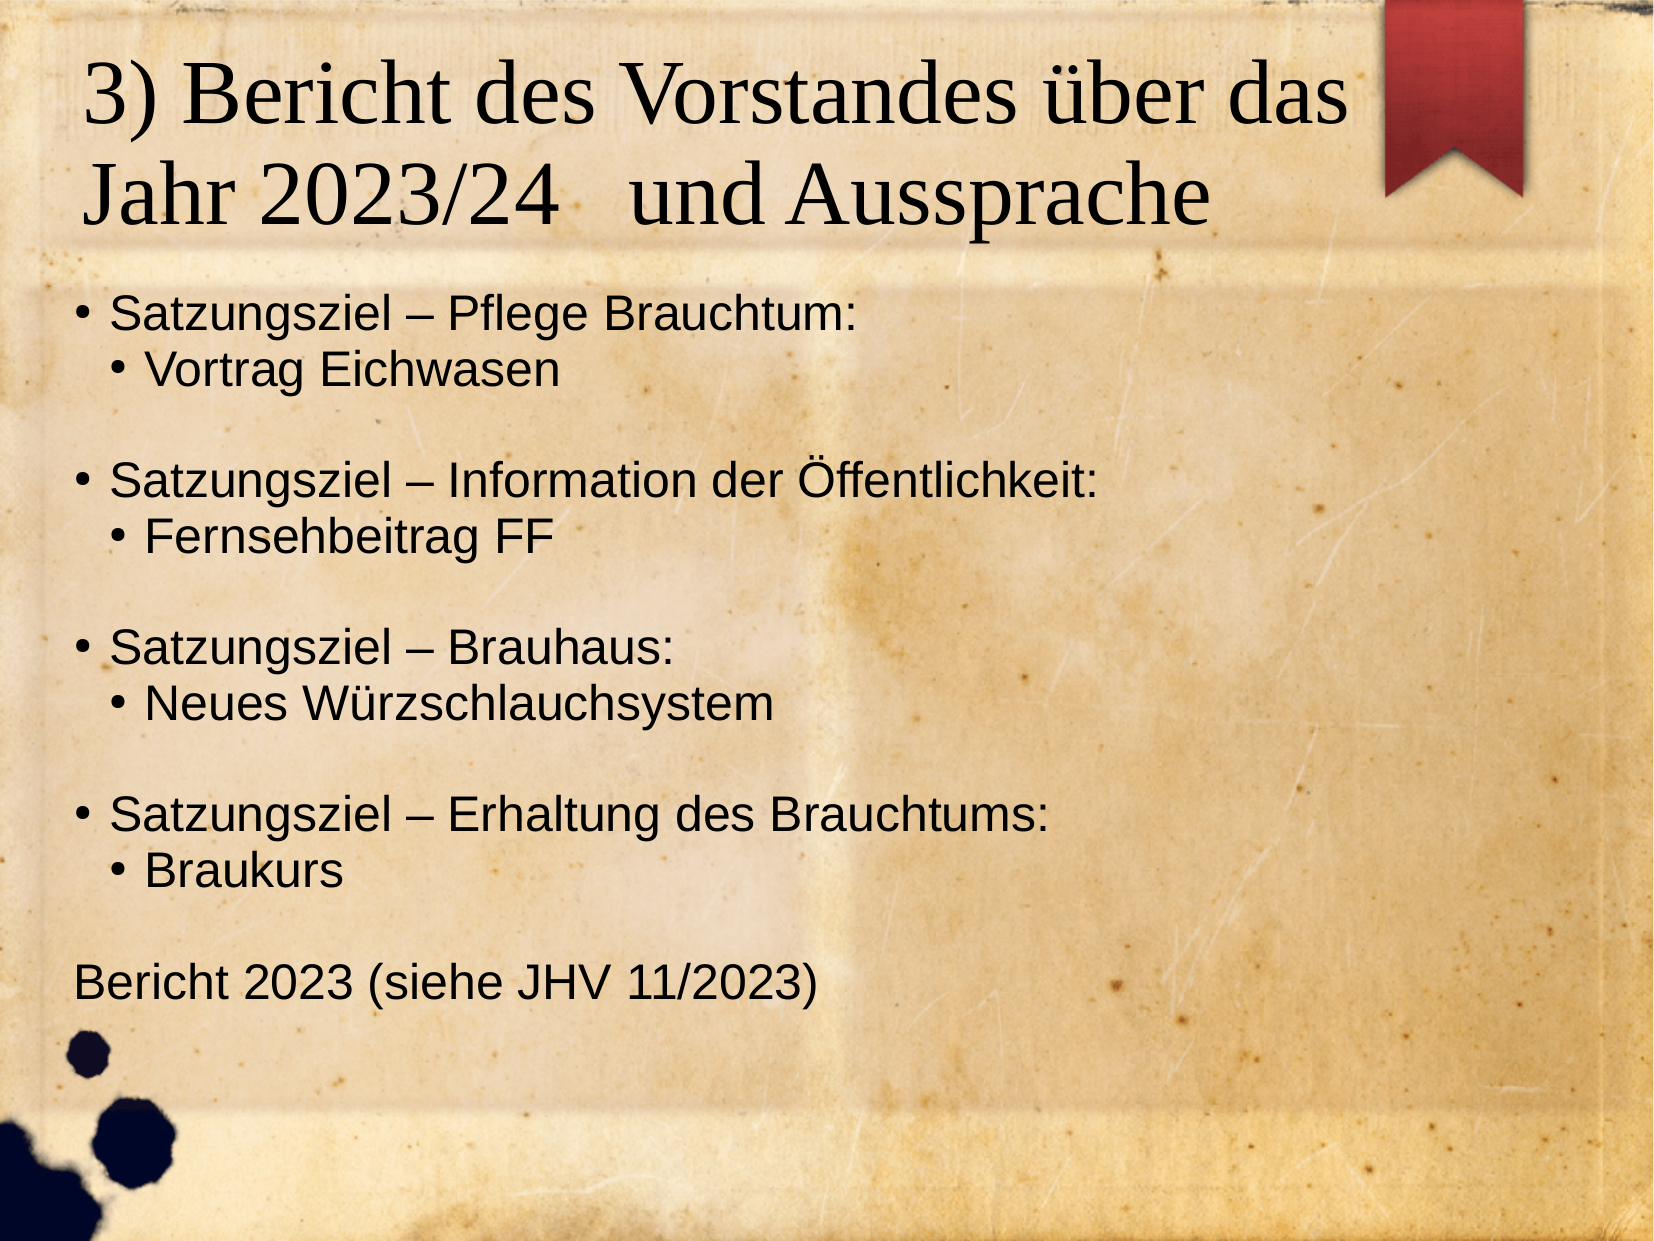

# 3) Bericht des Vorstandes über das Jahr 2023/24 und Aussprache
Satzungsziel – Pflege Brauchtum:
Vortrag Eichwasen
Satzungsziel – Information der Öffentlichkeit:
Fernsehbeitrag FF
Satzungsziel – Brauhaus:
Neues Würzschlauchsystem
Satzungsziel – Erhaltung des Brauchtums:
Braukurs
Bericht 2023 (siehe JHV 11/2023)